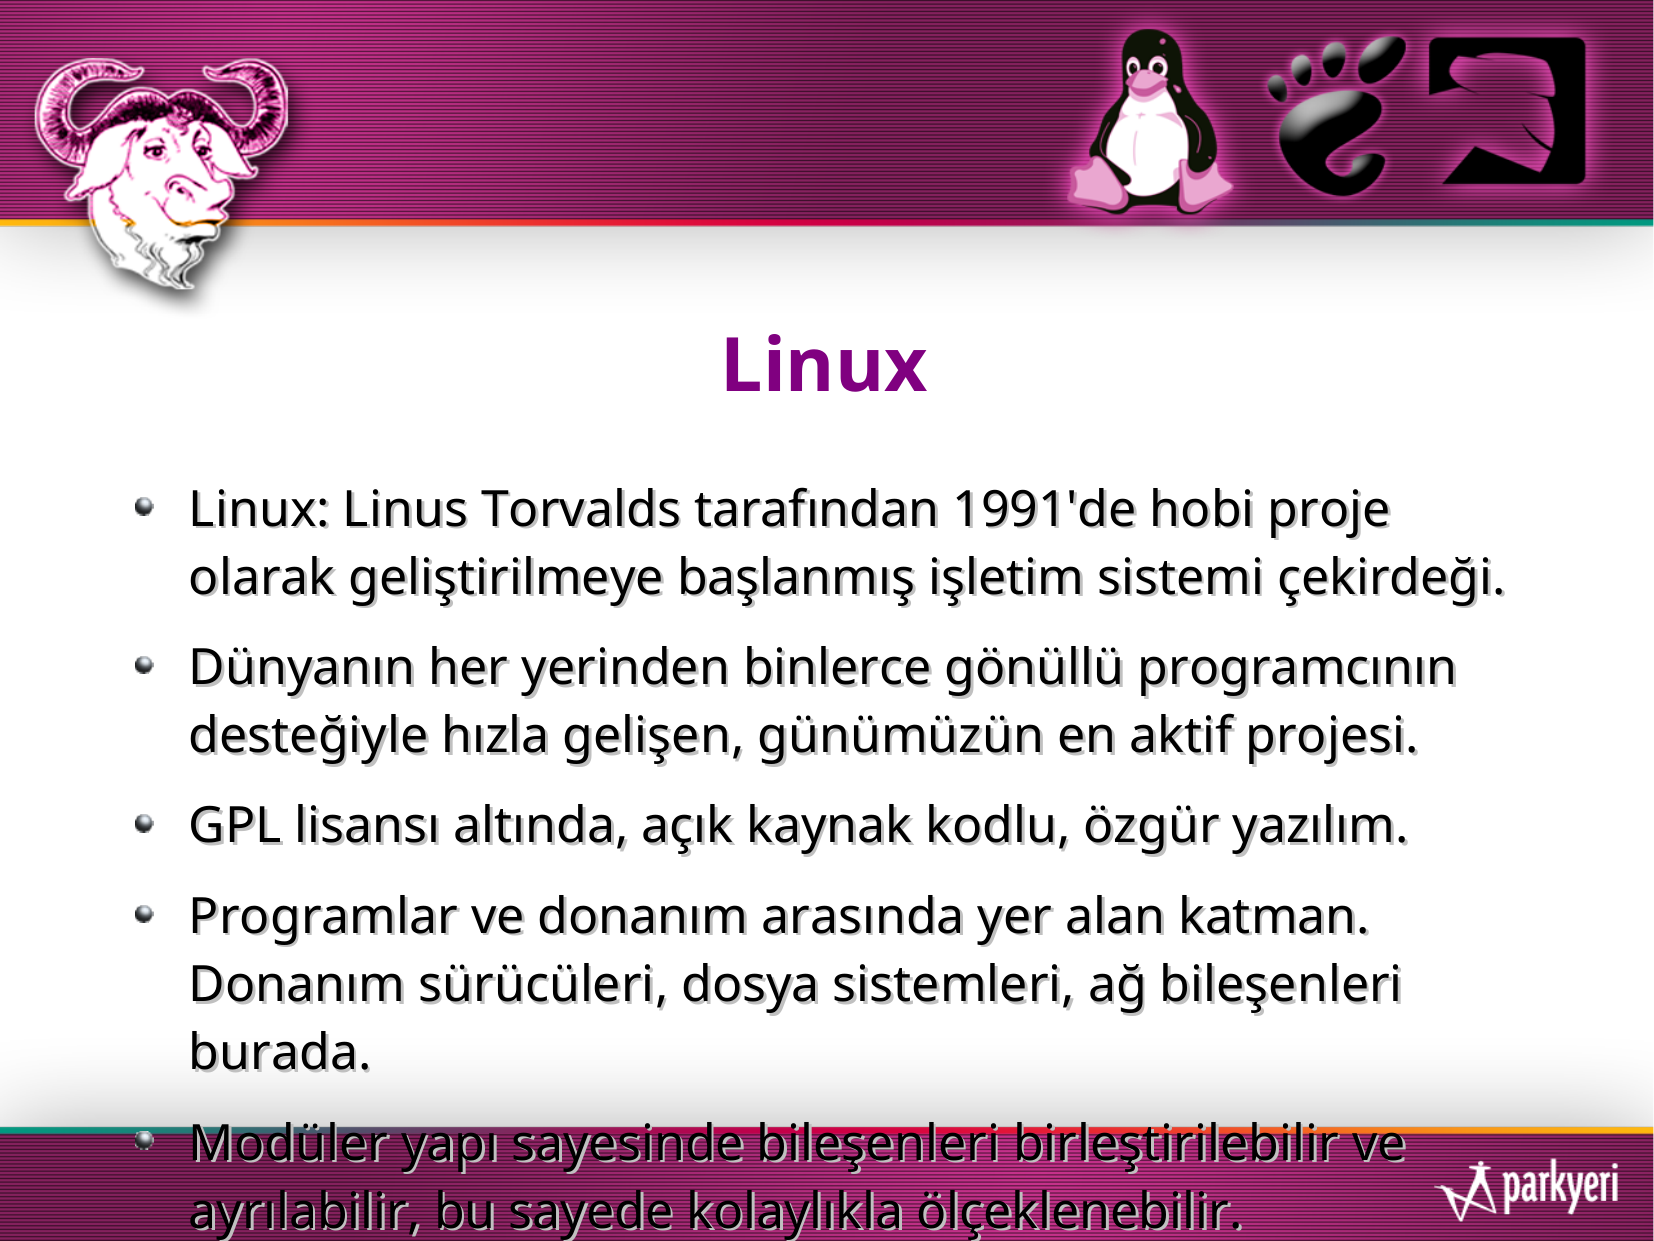

# Linux
Linux: Linus Torvalds tarafından 1991'de hobi proje olarak geliştirilmeye başlanmış işletim sistemi çekirdeği.
Dünyanın her yerinden binlerce gönüllü programcının desteğiyle hızla gelişen, günümüzün en aktif projesi.
GPL lisansı altında, açık kaynak kodlu, özgür yazılım.
Programlar ve donanım arasında yer alan katman. Donanım sürücüleri, dosya sistemleri, ağ bileşenleri burada.
Modüler yapı sayesinde bileşenleri birleştirilebilir ve ayrılabilir, bu sayede kolaylıkla ölçeklenebilir.